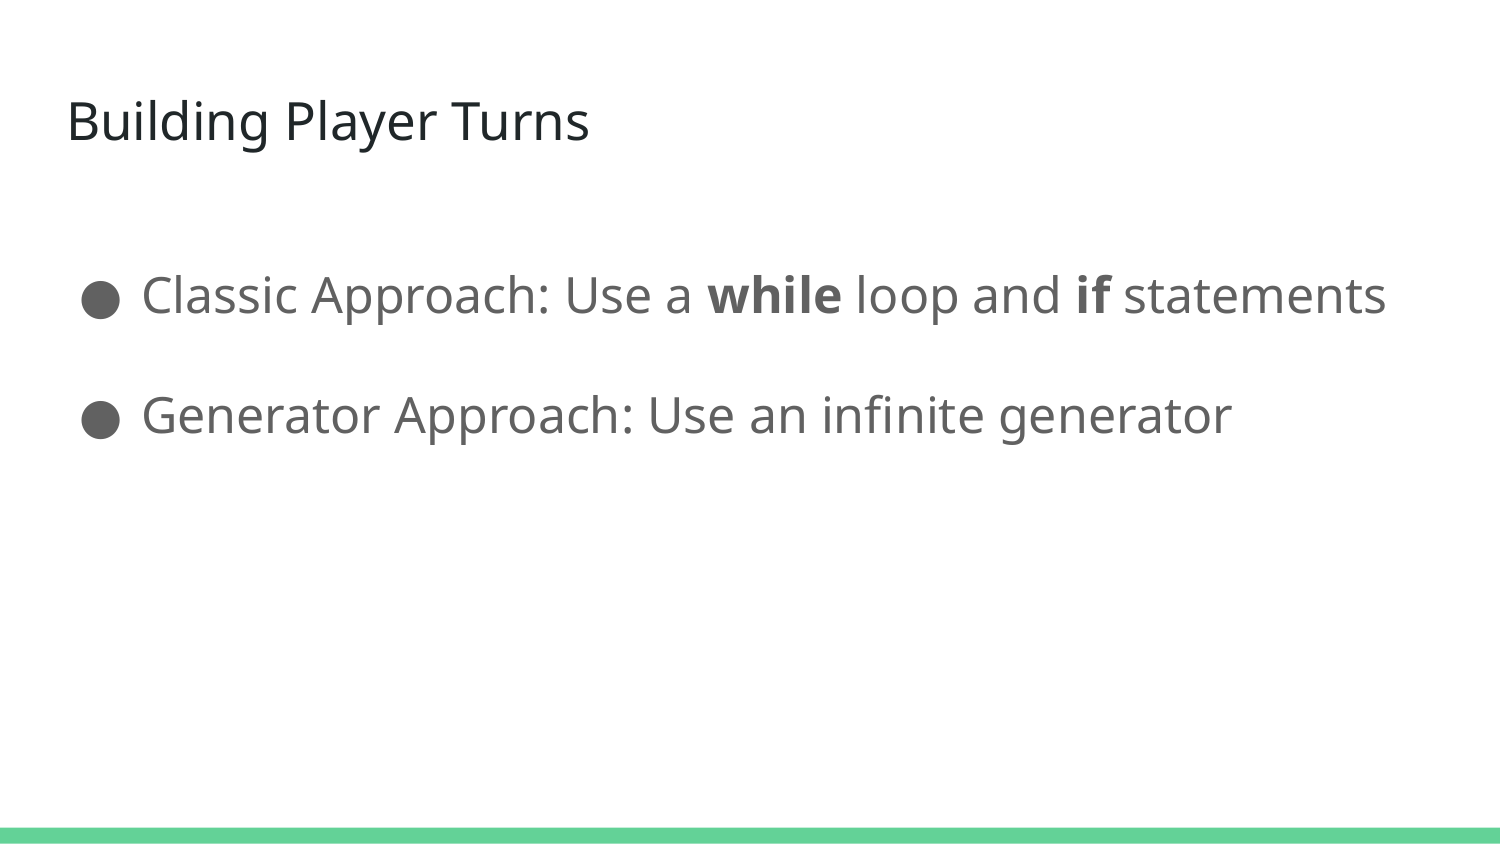

# Building Player Turns
Classic Approach: Use a while loop and if statements
Generator Approach: Use an infinite generator